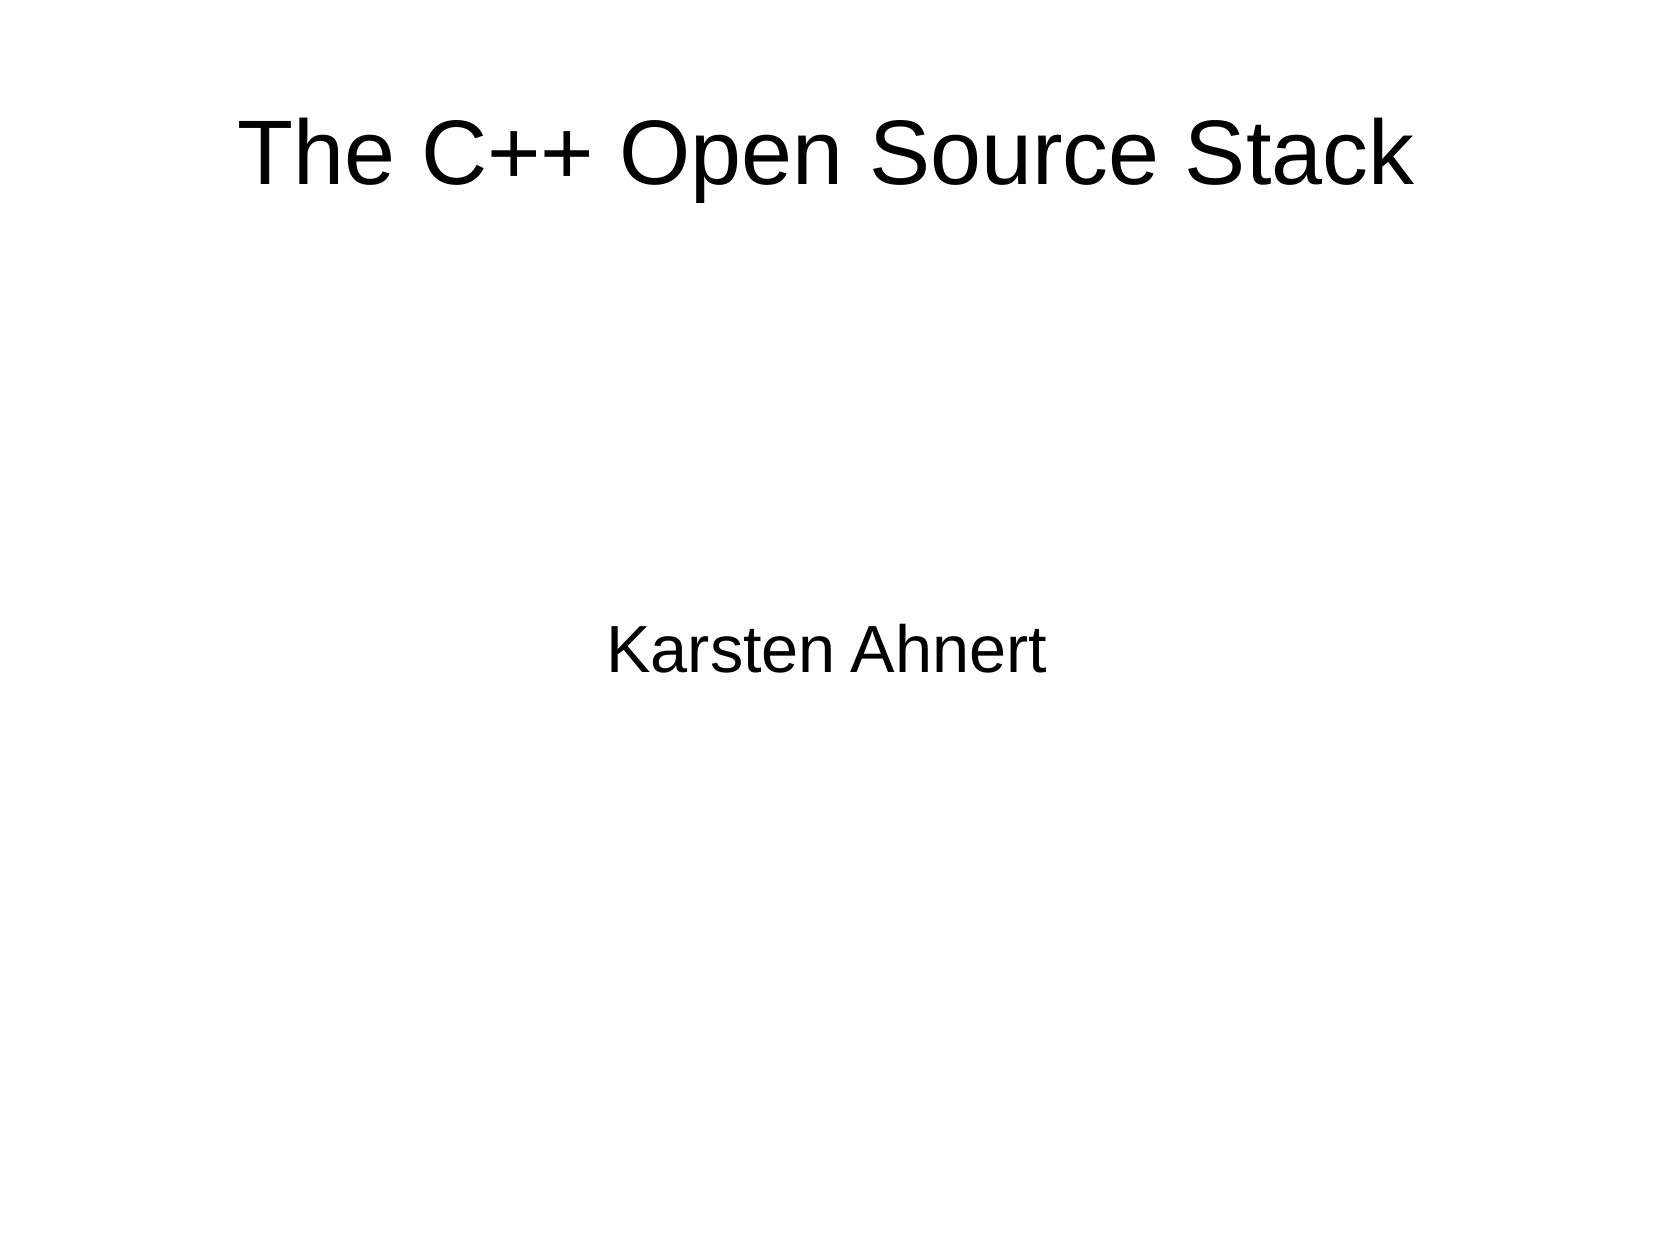

# The C++ Open Source Stack
Karsten Ahnert